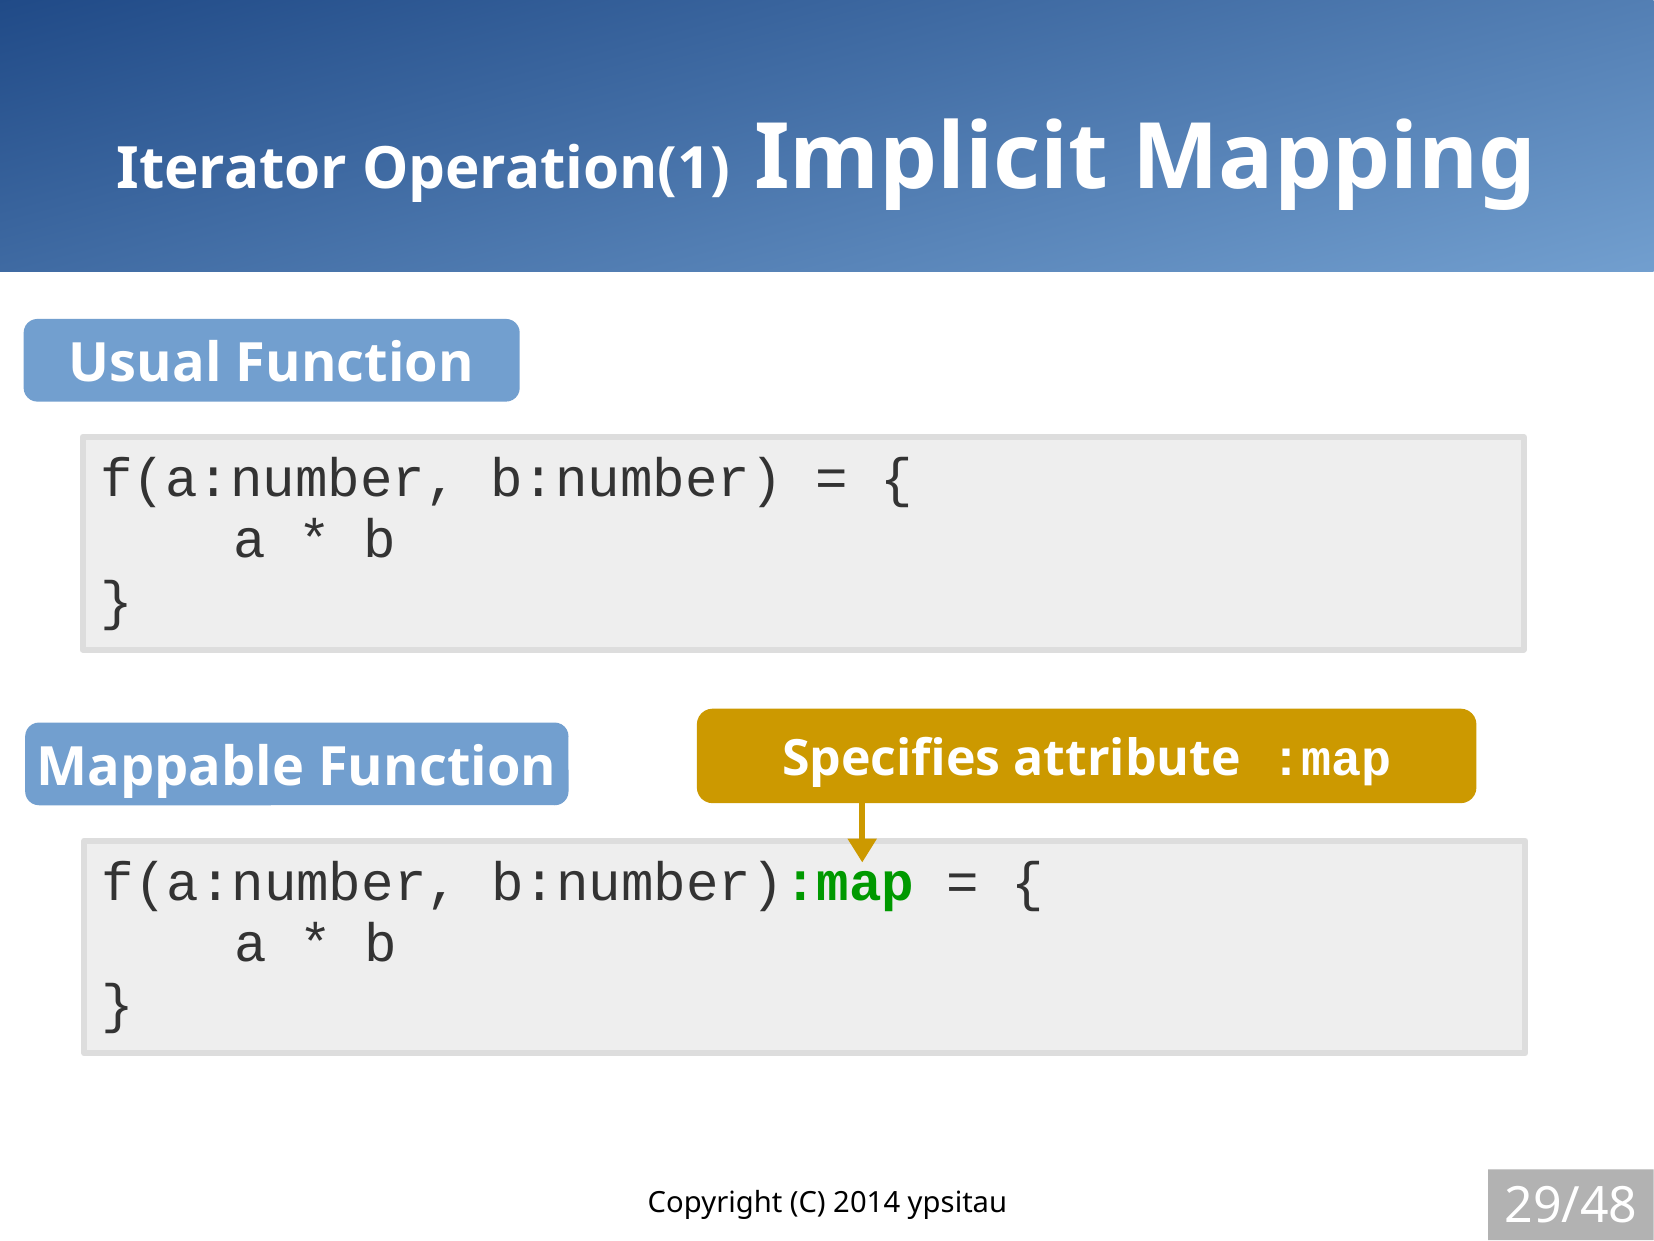

# Iterator Operation(1) Implicit Mapping
Usual Function
f(a:number, b:number) = {
	a * b
}
Specifies attribute :map
Mappable Function
f(a:number, b:number):map = {
	a * b
}
29
Copyright (C) 2014 ypsitau